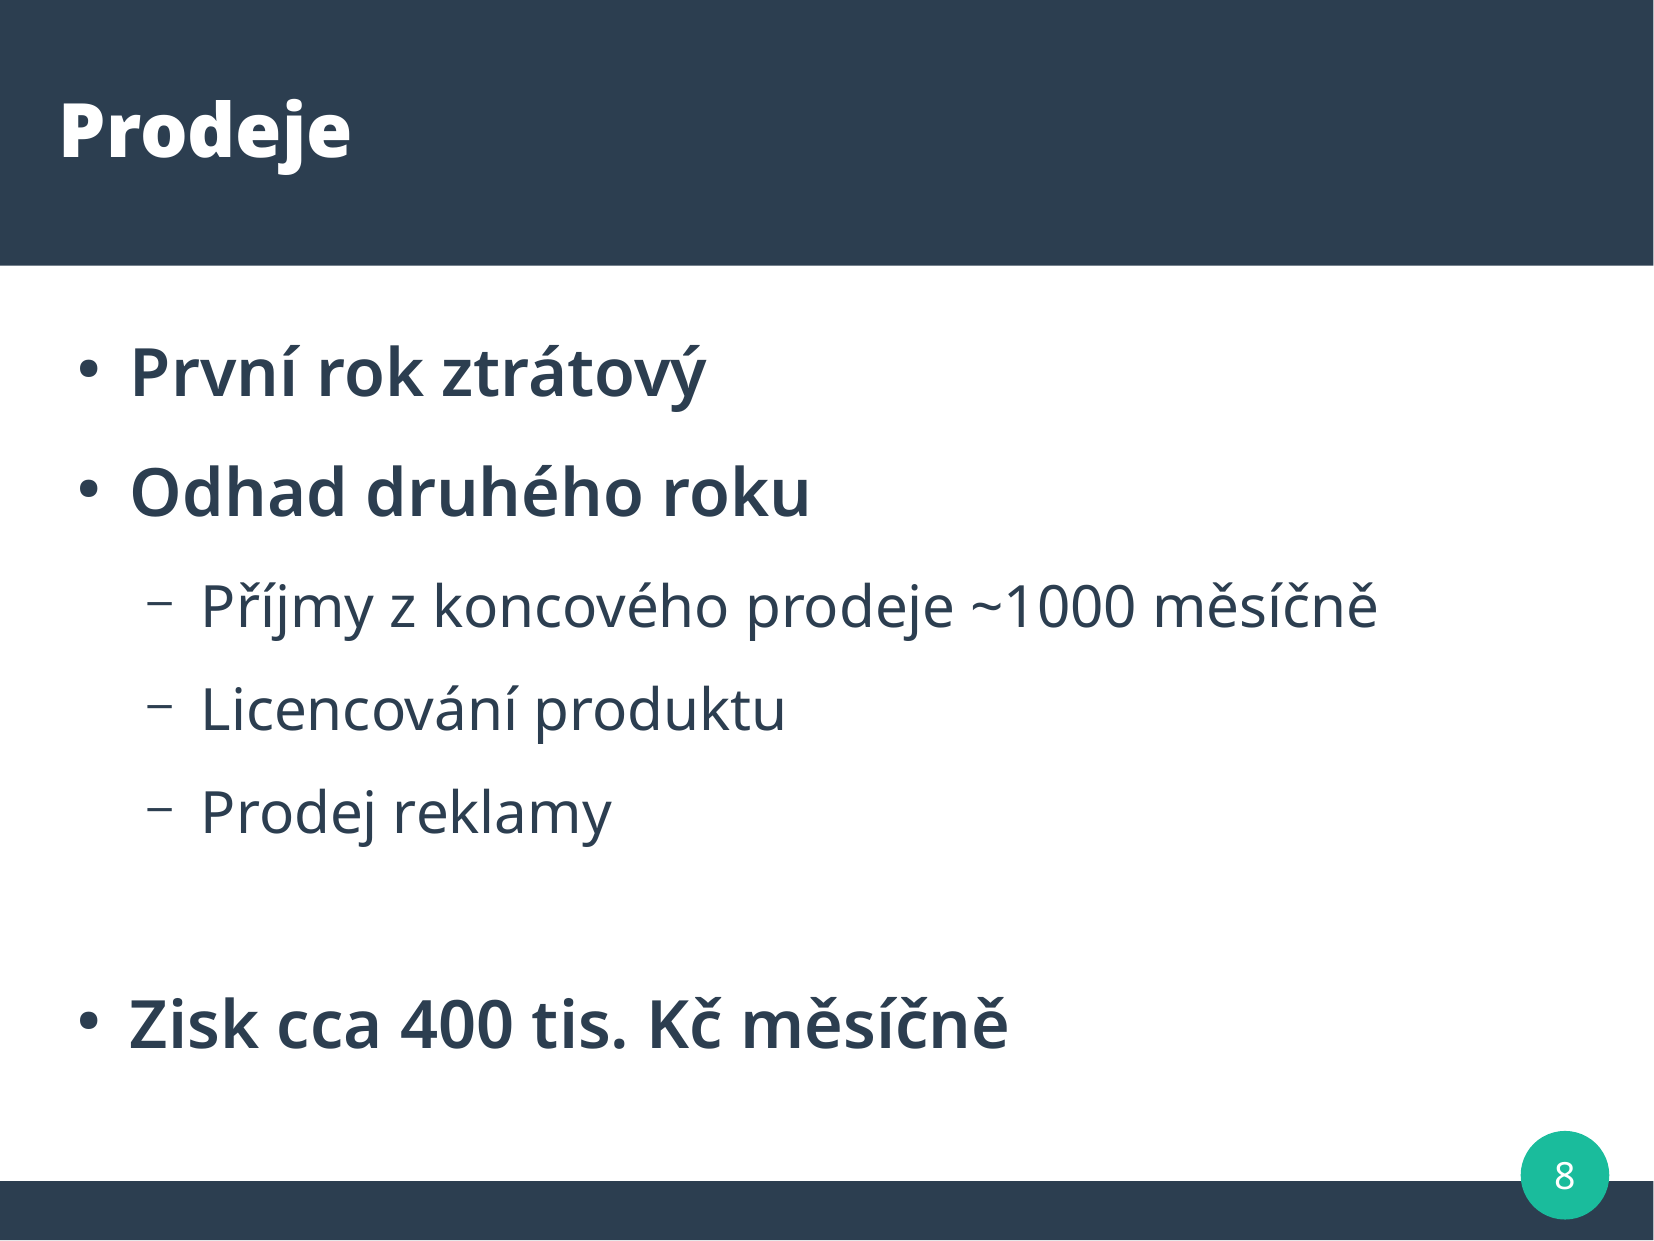

# Prodeje
První rok ztrátový
Odhad druhého roku
Příjmy z koncového prodeje ~1000 měsíčně
Licencování produktu
Prodej reklamy
Zisk cca 400 tis. Kč měsíčně
8